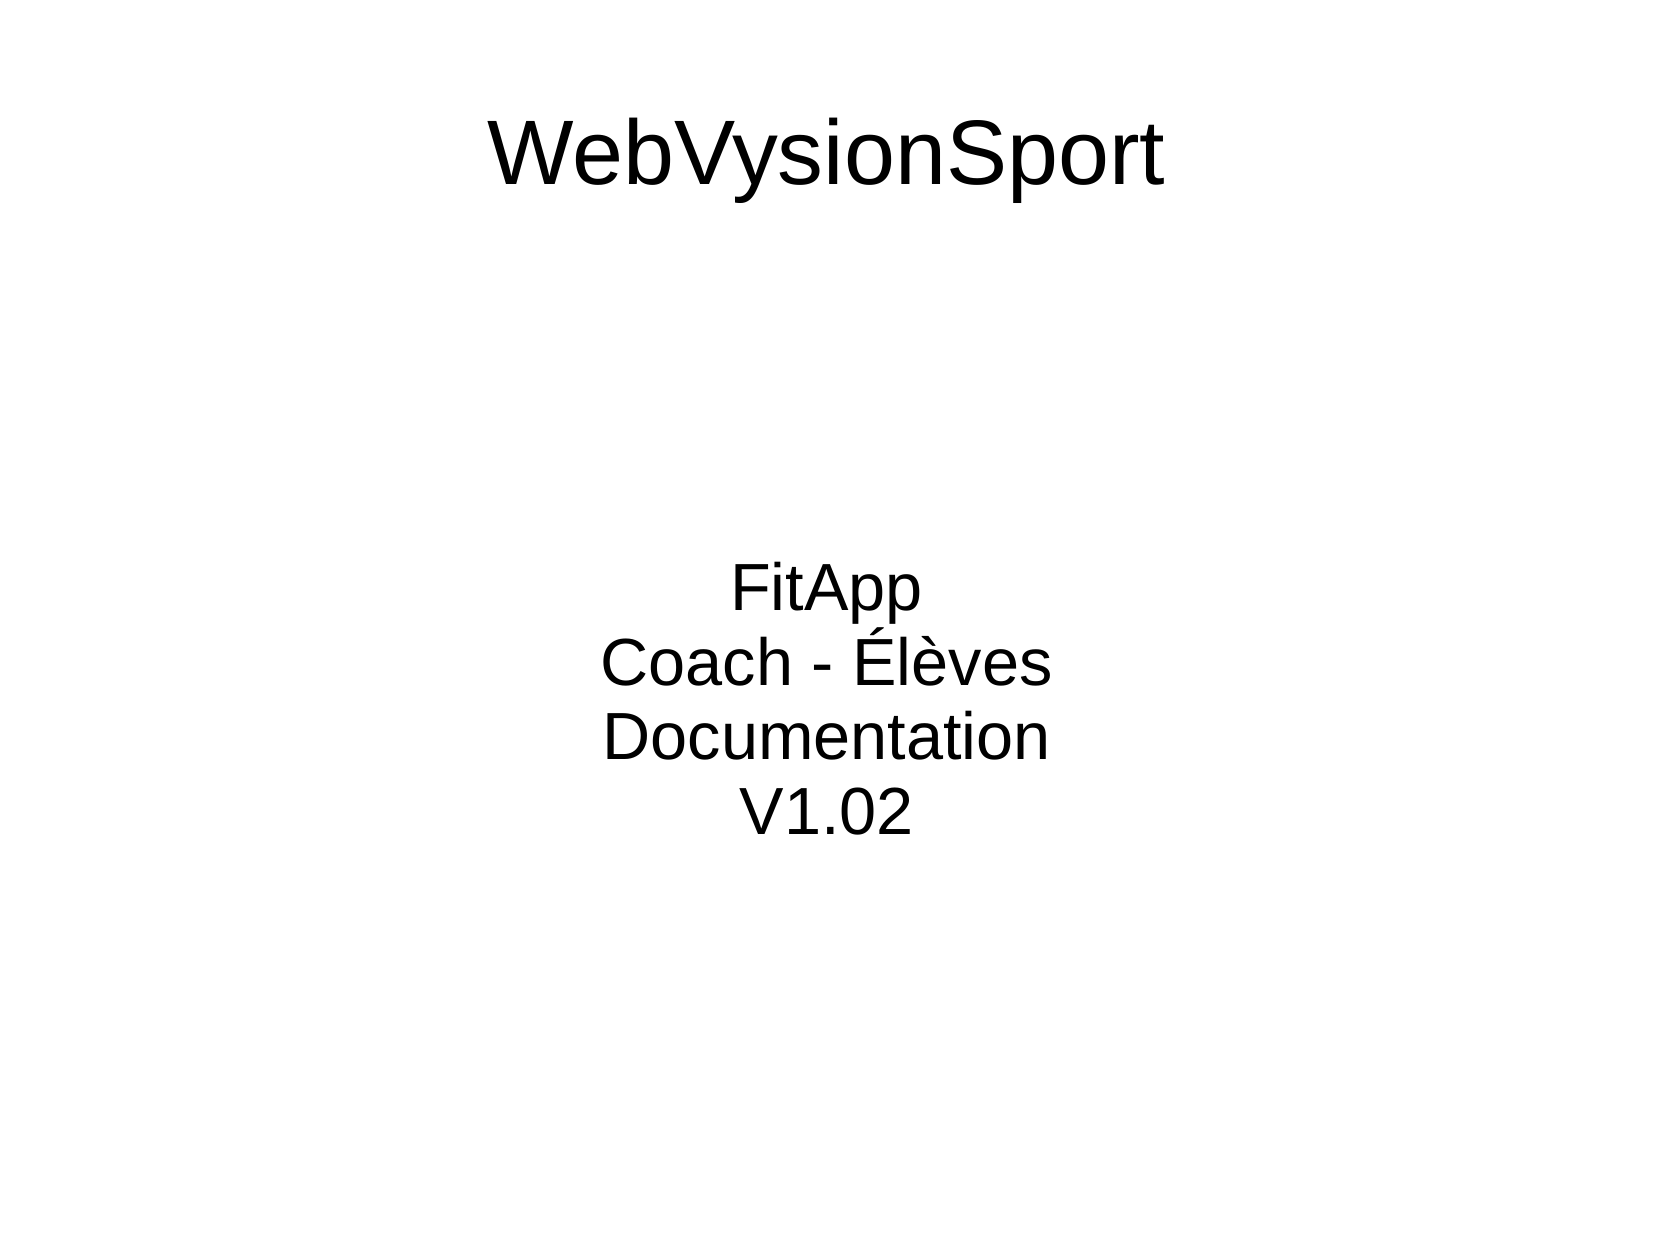

# WebVysionSport
FitApp
Coach - Élèves
Documentation
V1.02